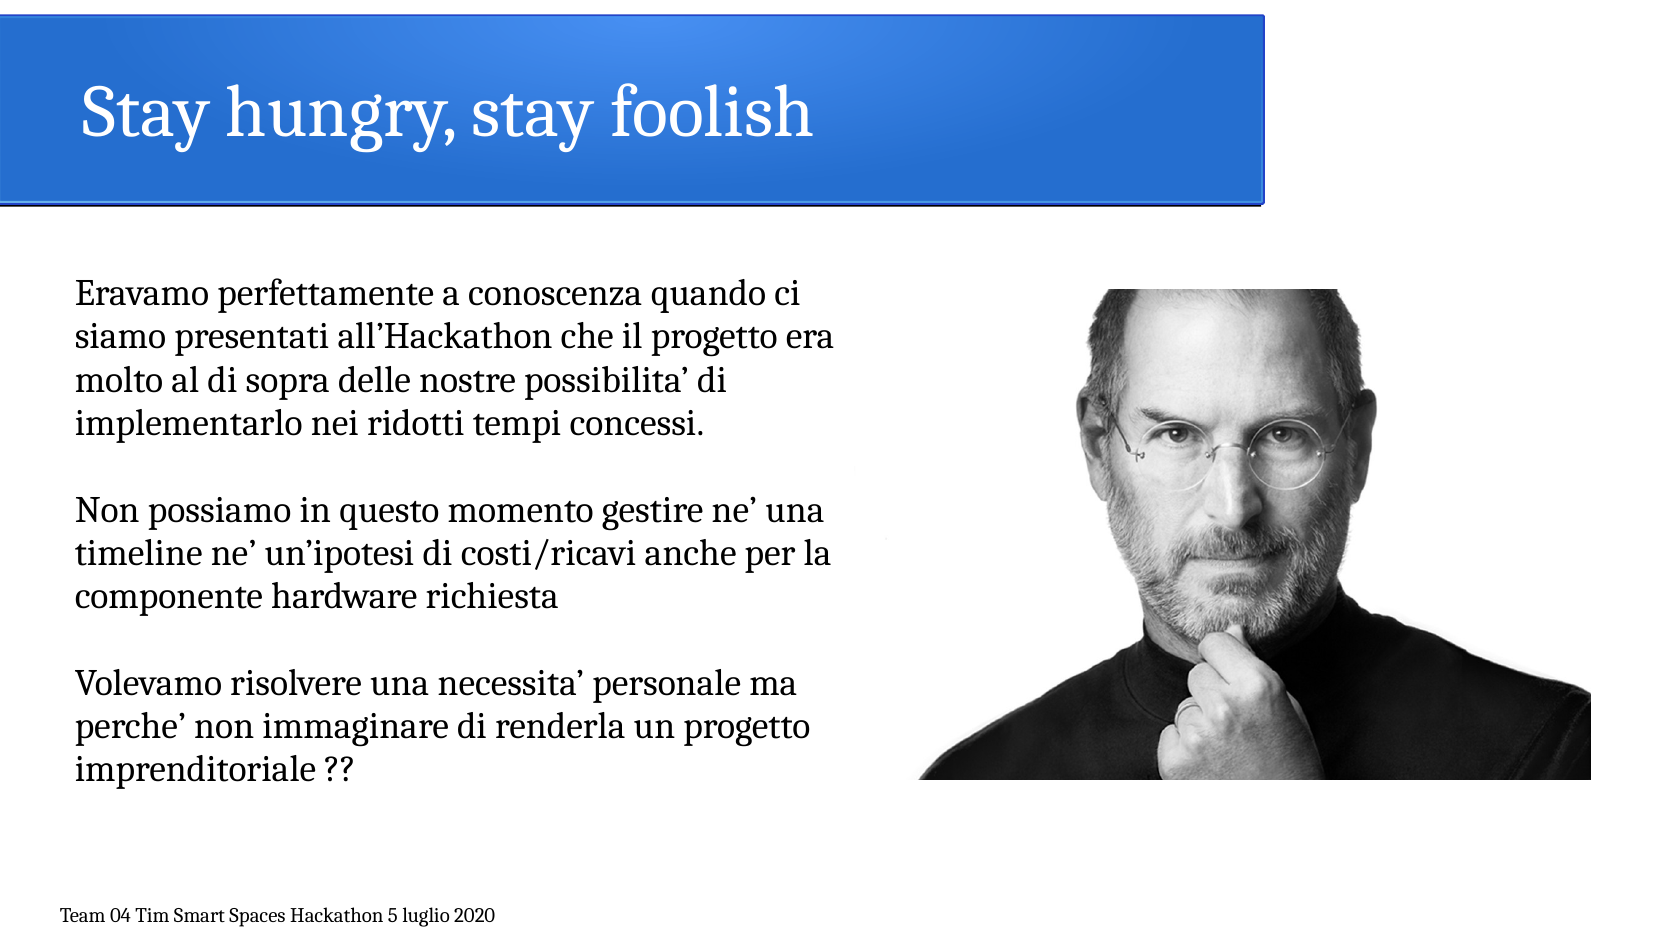

# Stay hungry, stay foolish
Eravamo perfettamente a conoscenza quando ci siamo presentati all’Hackathon che il progetto era molto al di sopra delle nostre possibilita’ di implementarlo nei ridotti tempi concessi.
Non possiamo in questo momento gestire ne’ una timeline ne’ un’ipotesi di costi/ricavi anche per la componente hardware richiesta
Volevamo risolvere una necessita’ personale ma perche’ non immaginare di renderla un progetto imprenditoriale ??
Team 04 Tim Smart Spaces Hackathon 5 luglio 2020